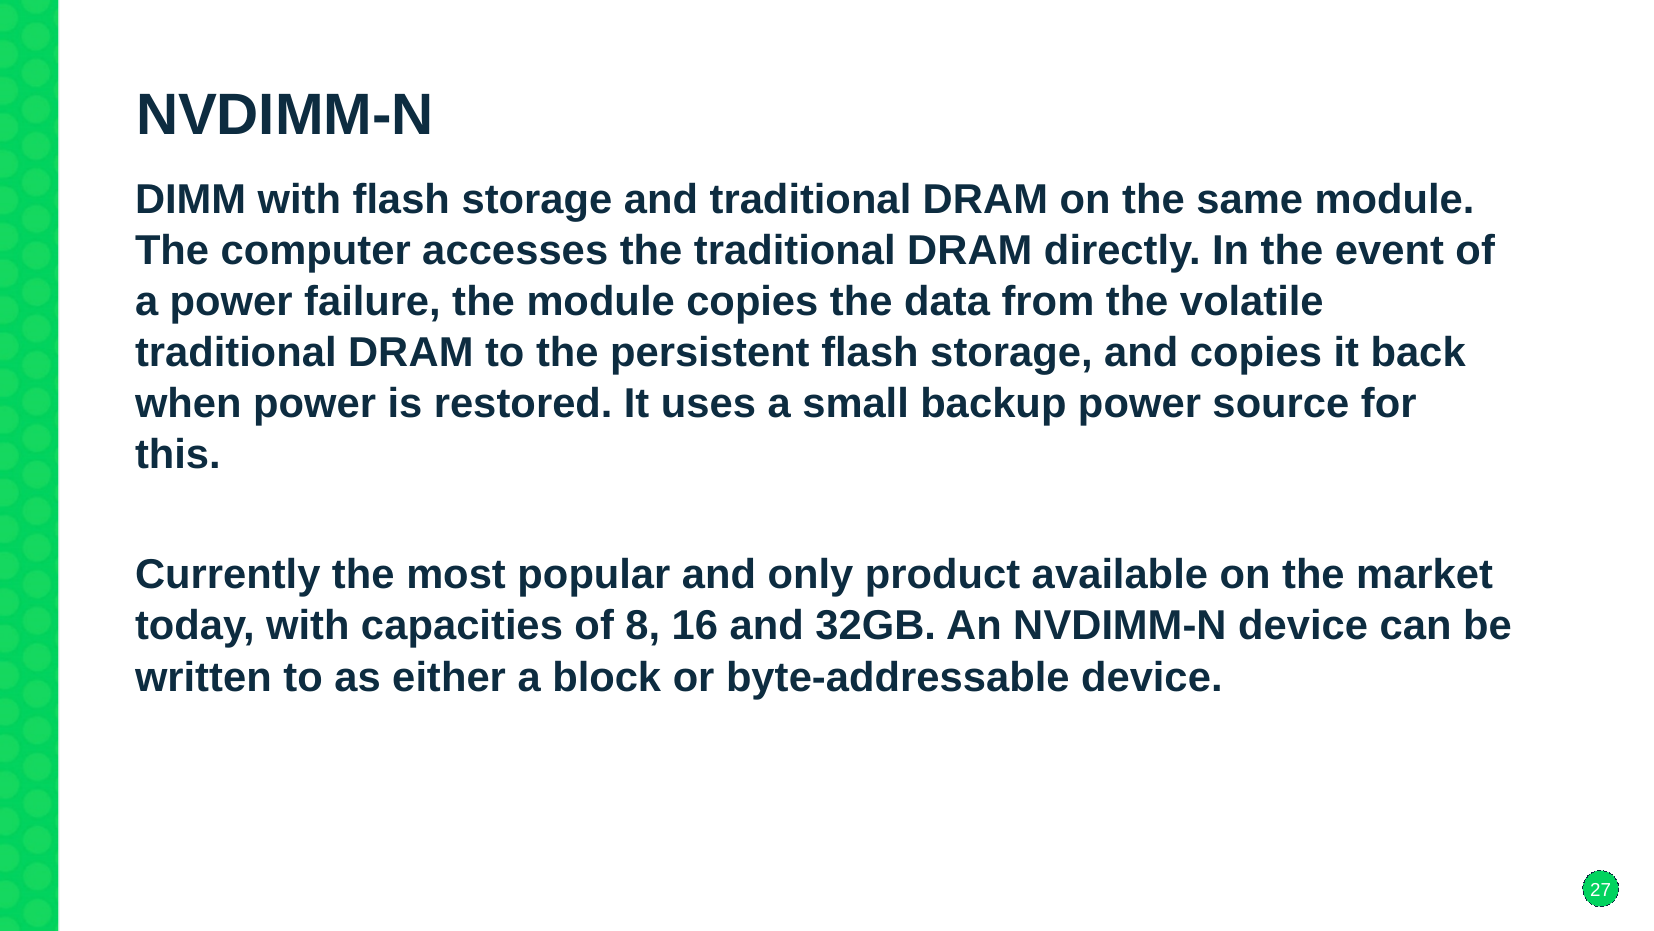

# NVDIMM-N
DIMM with flash storage and traditional DRAM on the same module. The computer accesses the traditional DRAM directly. In the event of a power failure, the module copies the data from the volatile traditional DRAM to the persistent flash storage, and copies it back when power is restored. It uses a small backup power source for this.
Currently the most popular and only product available on the market today, with capacities of 8, 16 and 32GB. An NVDIMM-N device can be written to as either a block or byte-addressable device.
27